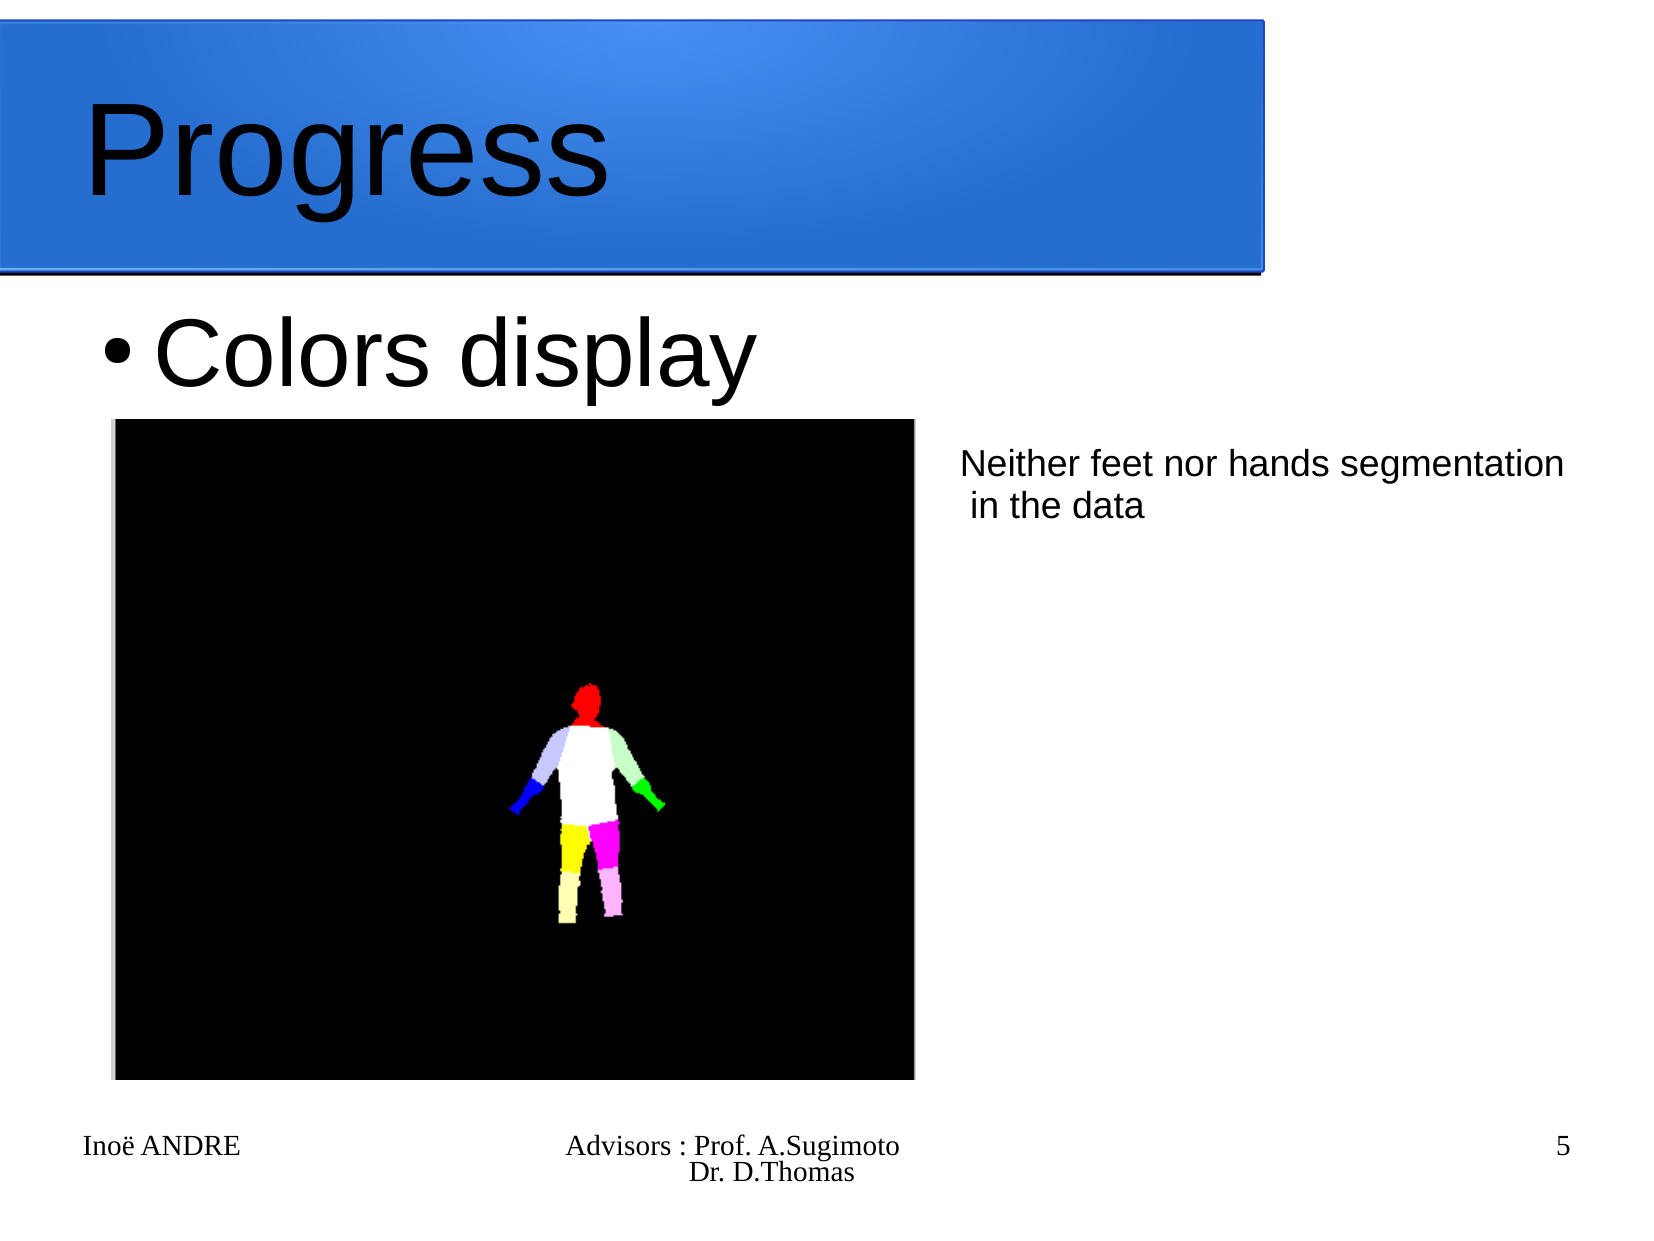

# Progress
Colors display
Neither feet nor hands segmentation in the data
Inoë ANDRE
Advisors : Prof. A.Sugimoto Dr. D.Thomas
5